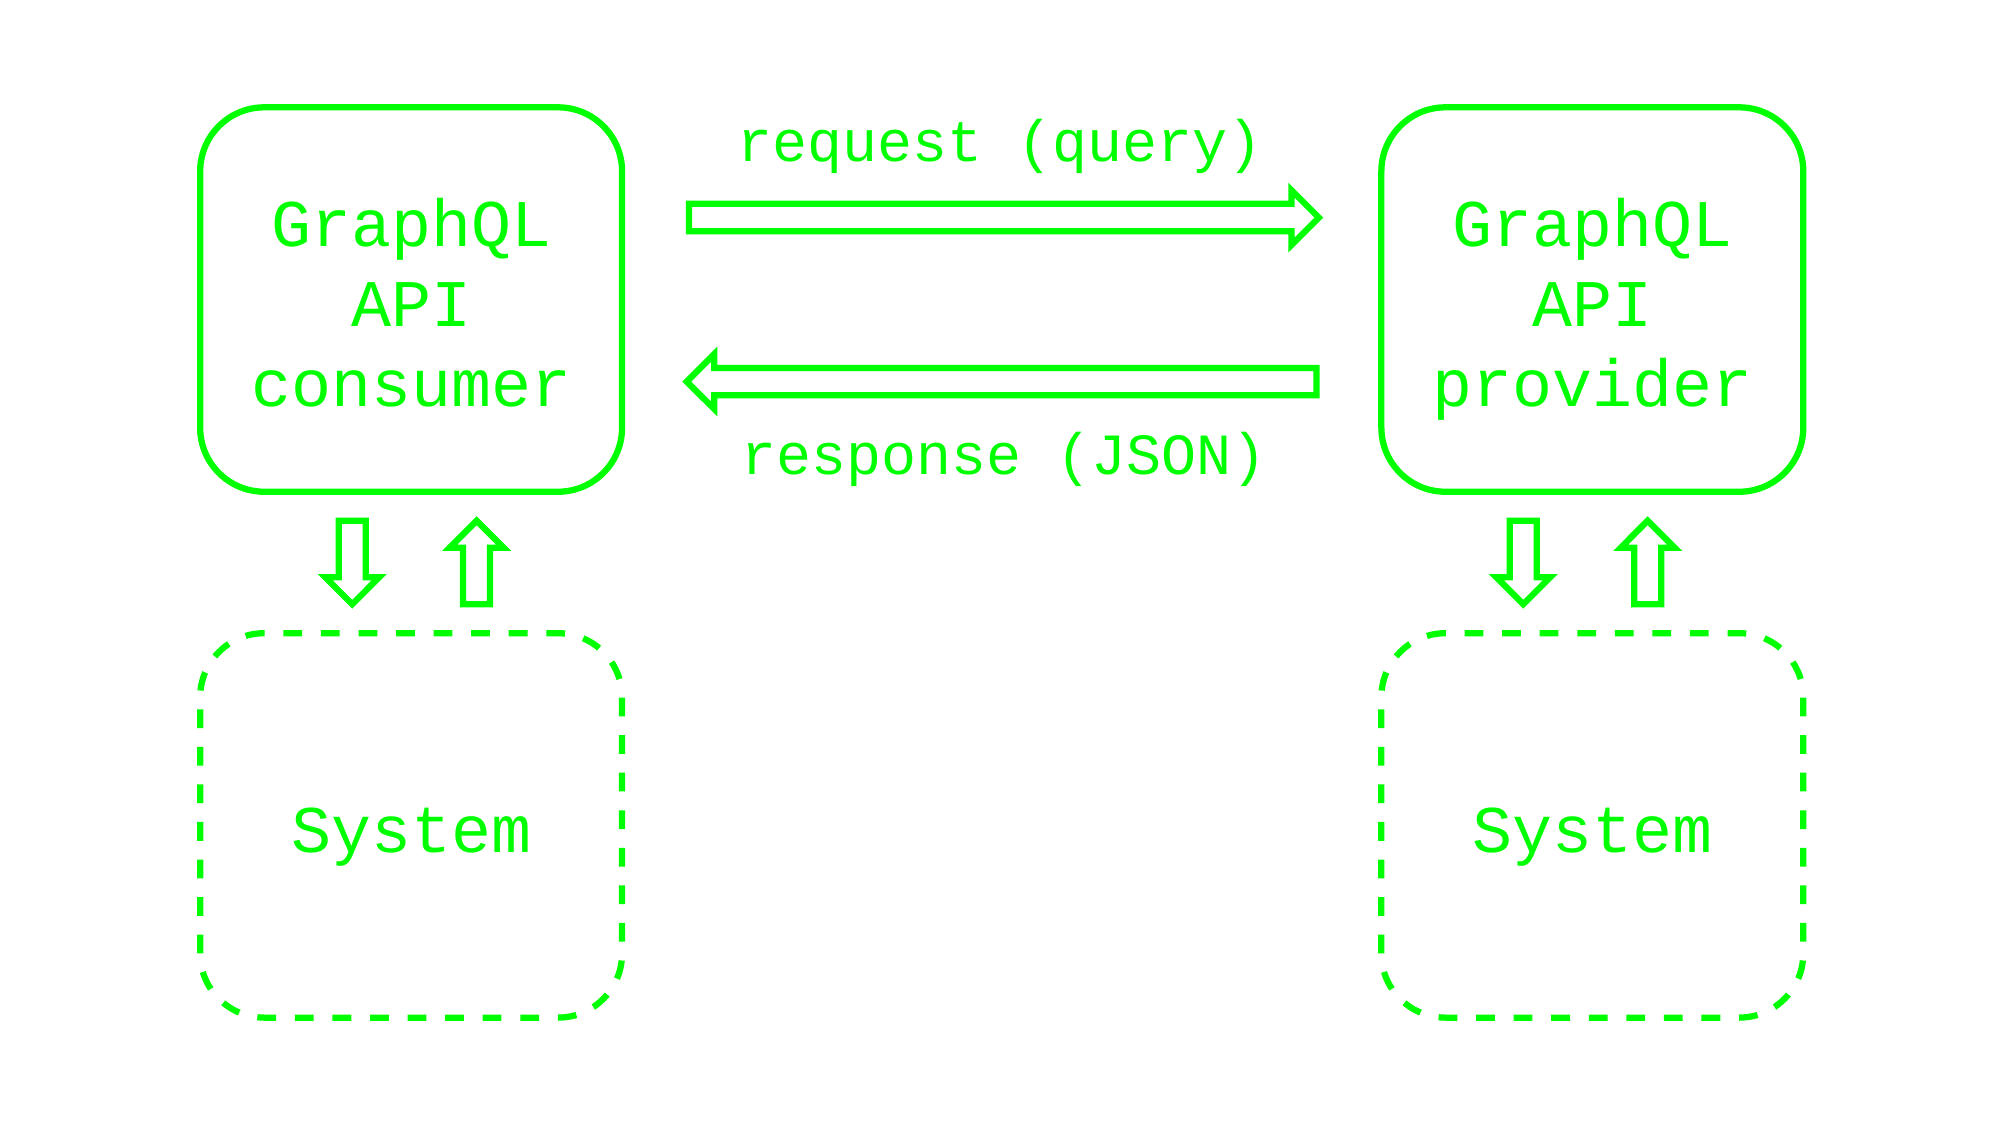

request (query)
GraphQL API consumer
GraphQL API provider
response (JSON)
System
System